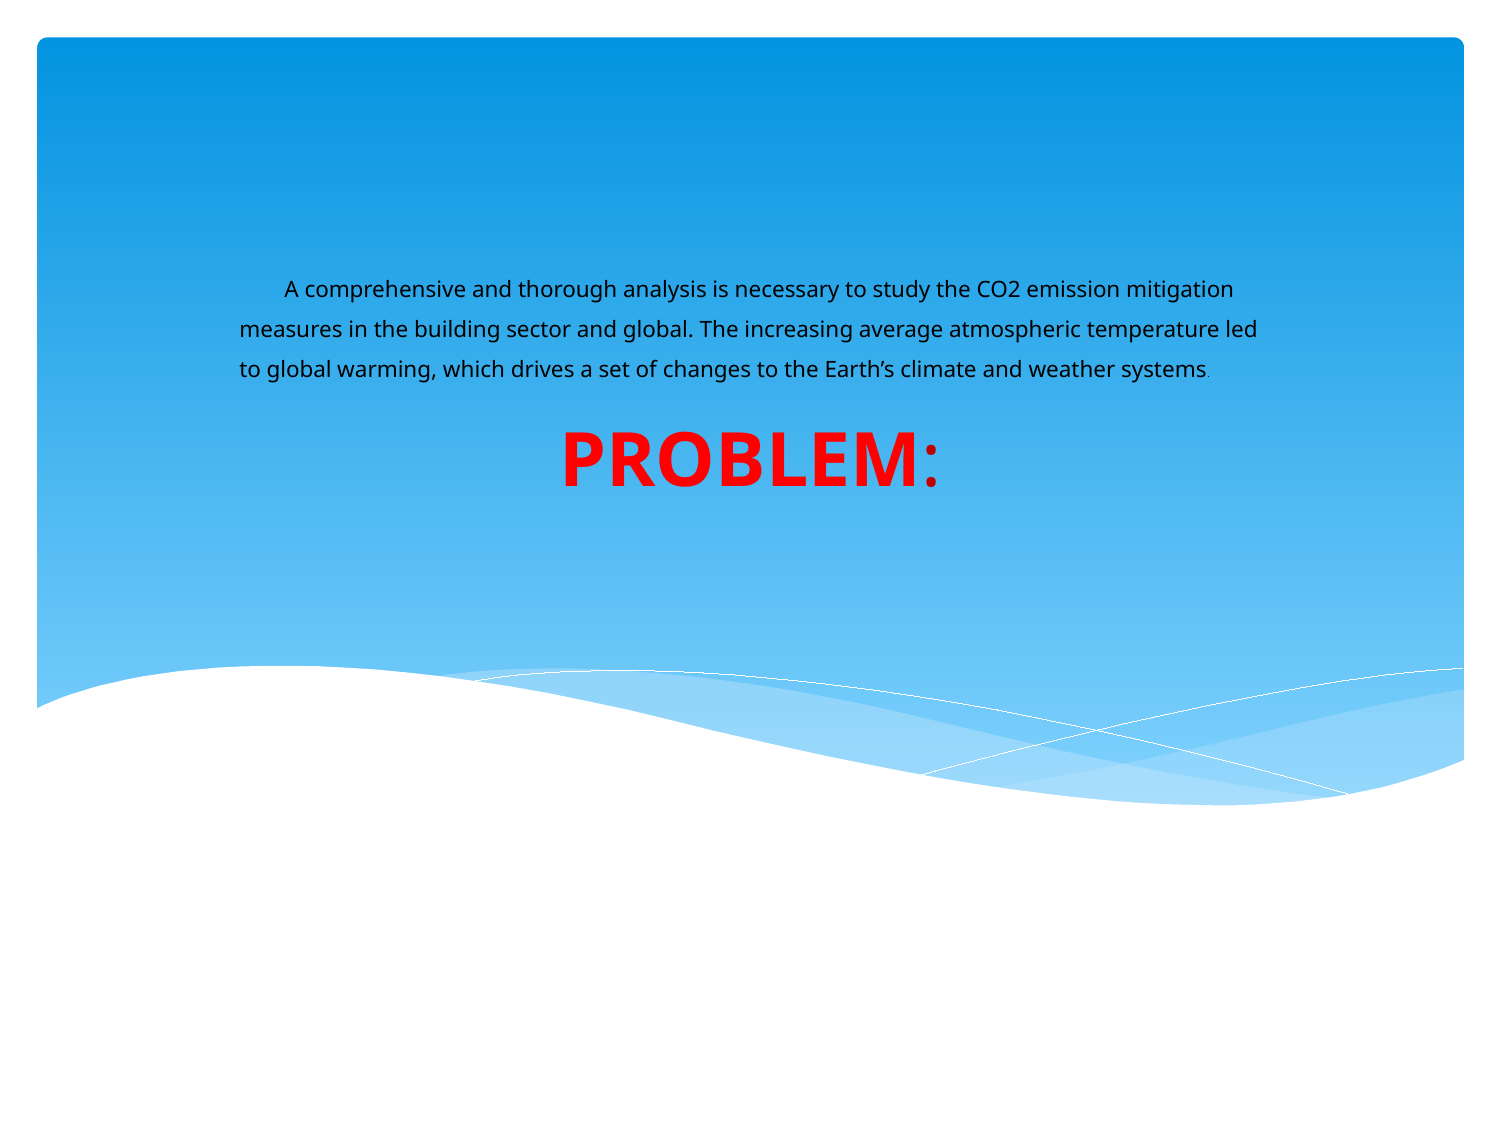

A comprehensive and thorough analysis is necessary to study the CO2 emission mitigation measures in the building sector and global. The increasing average atmospheric temperature led to global warming, which drives a set of changes to the Earth’s climate and weather systems.
# PROBLEM: